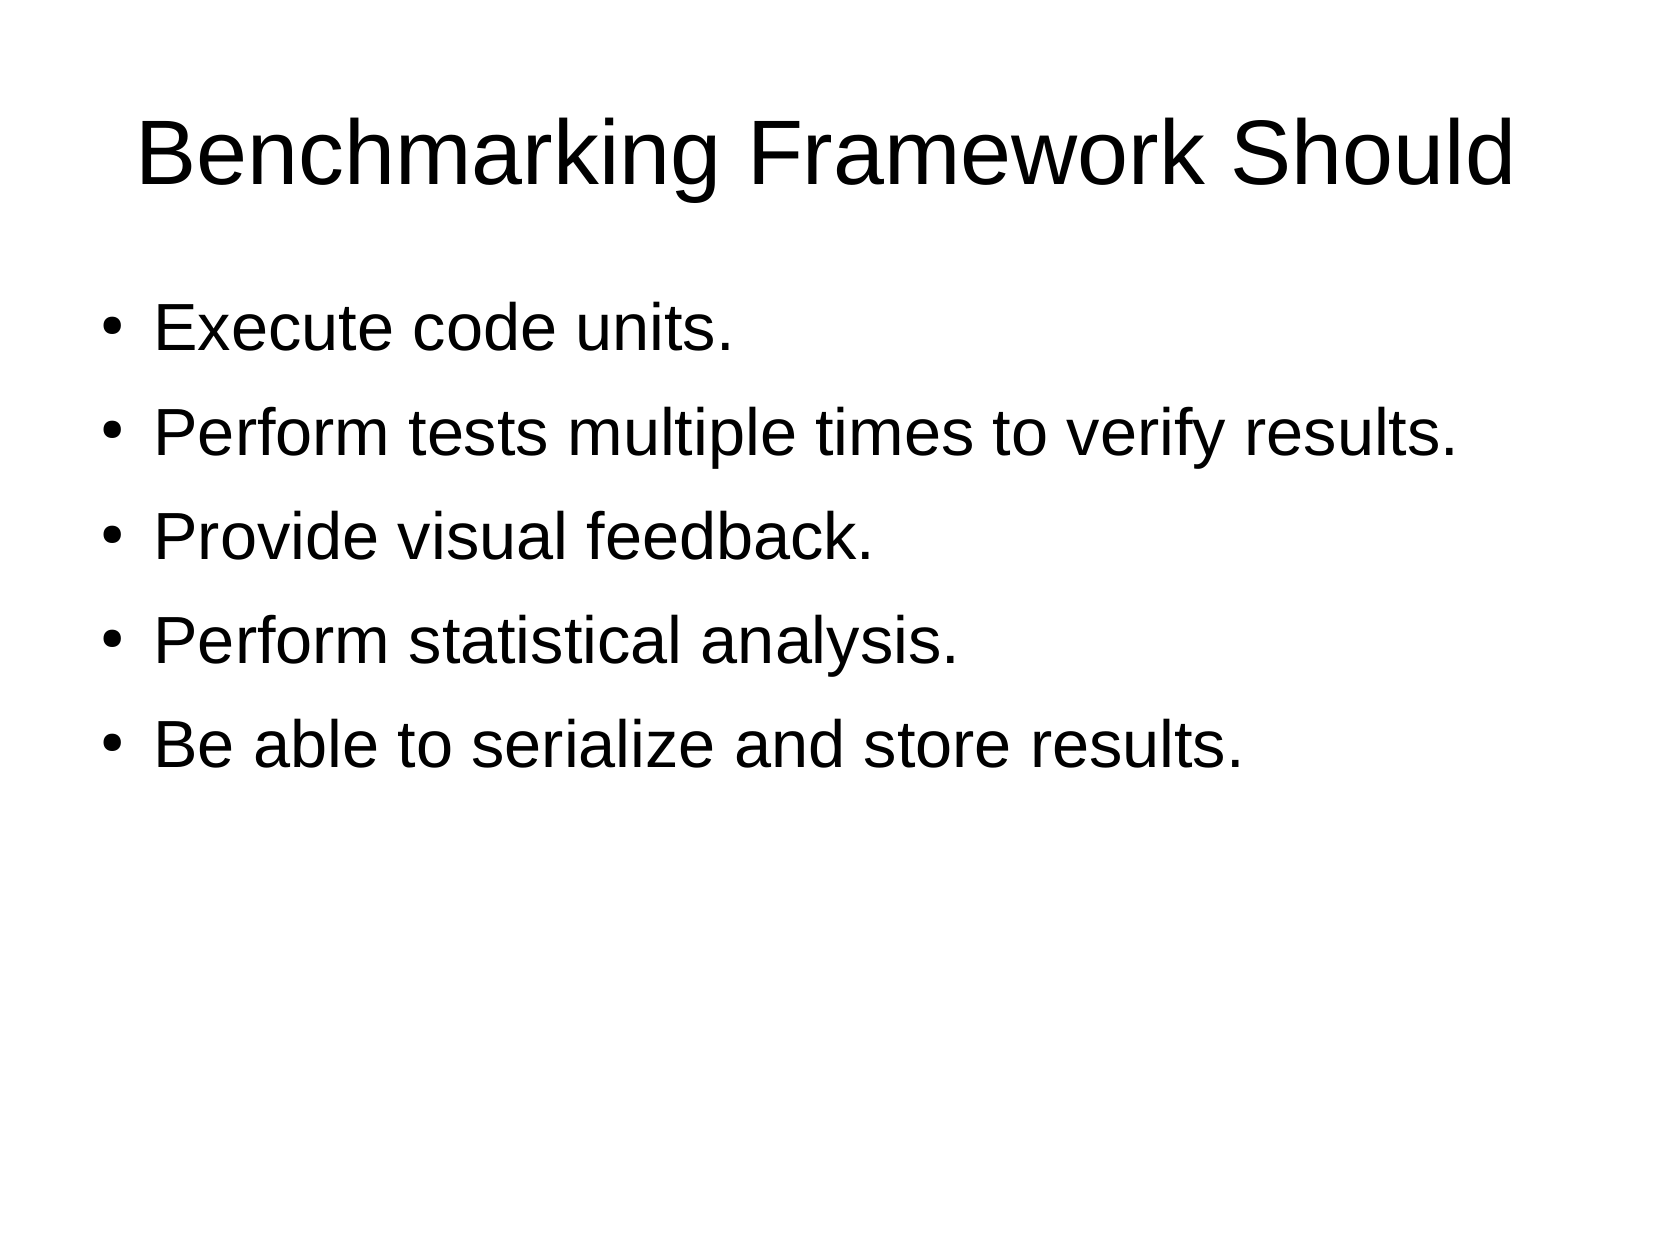

# Benchmarking Framework Should
Execute code units.
Perform tests multiple times to verify results.
Provide visual feedback.
Perform statistical analysis.
Be able to serialize and store results.